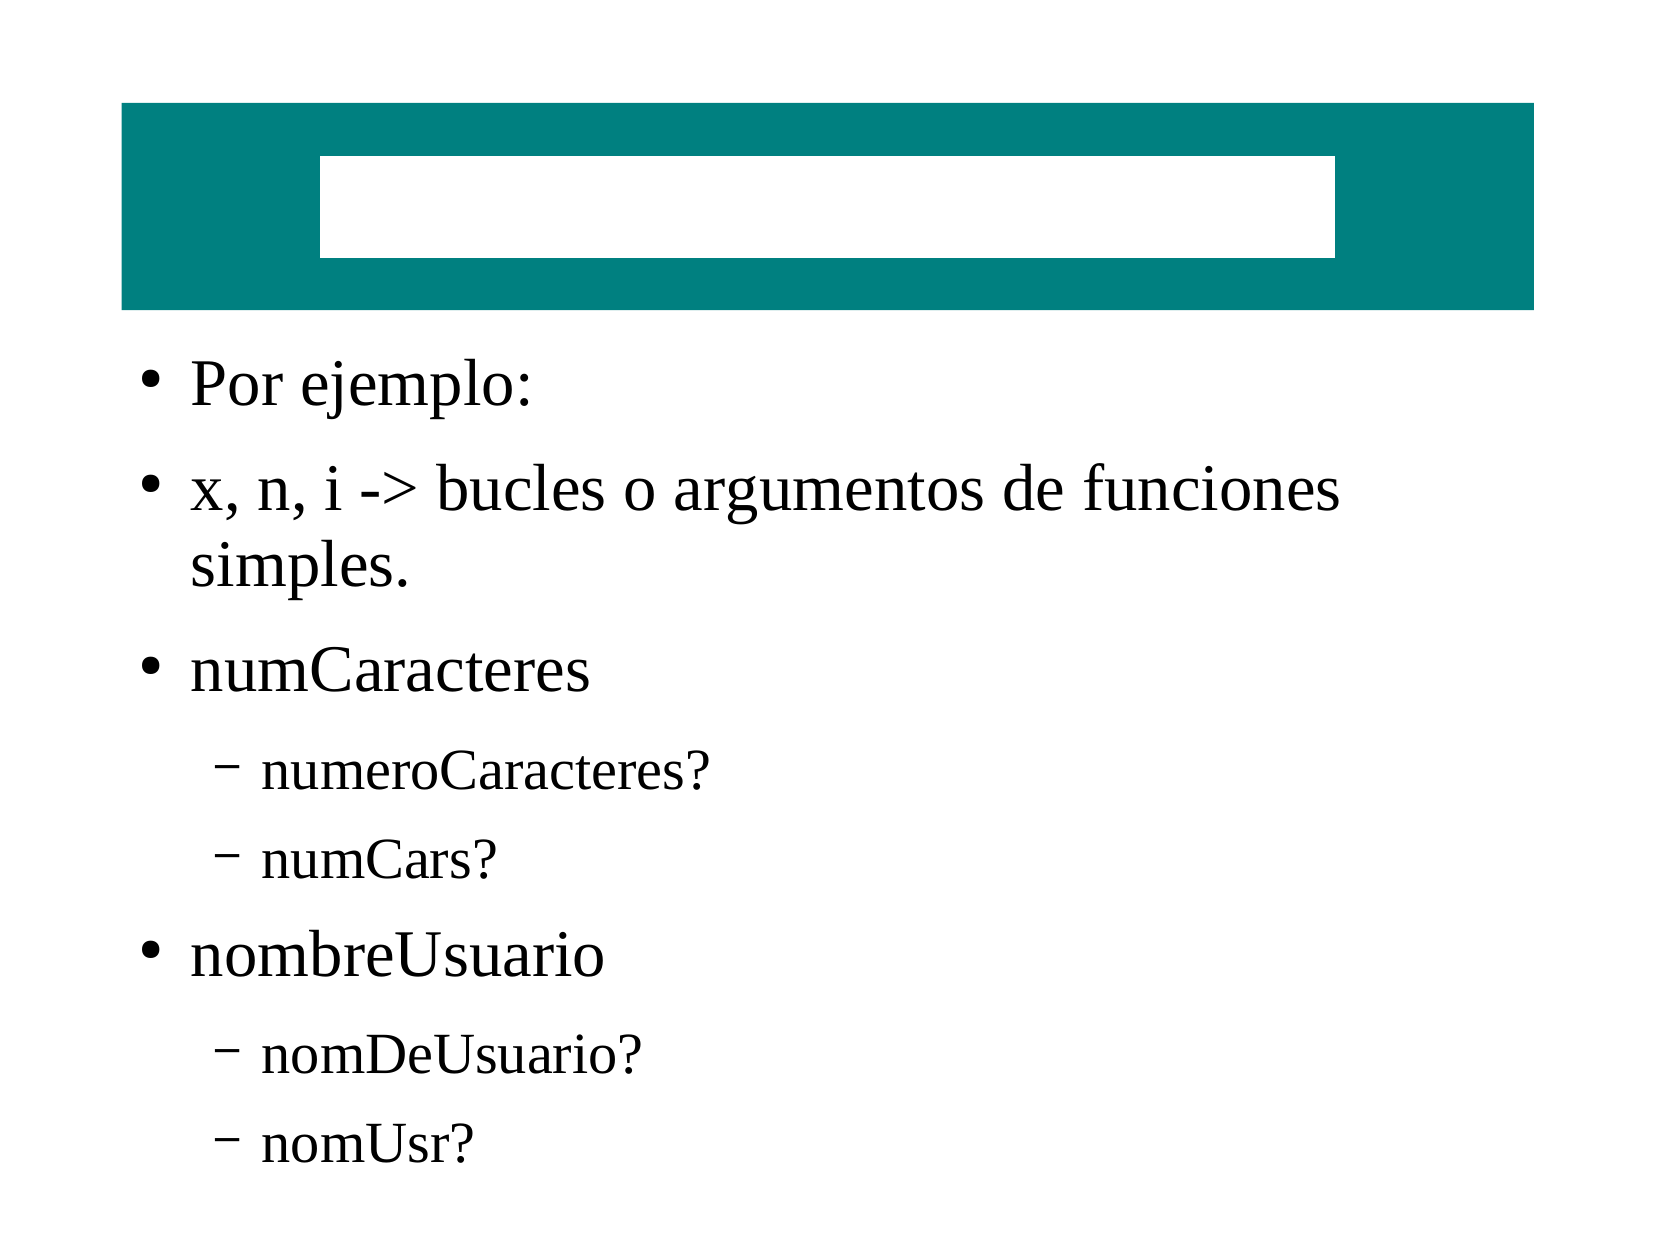

# Nombres de identificadores
Por ejemplo:
x, n, i -> bucles o argumentos de funciones simples.
numCaracteres
numeroCaracteres?
numCars?
nombreUsuario
nomDeUsuario?
nomUsr?